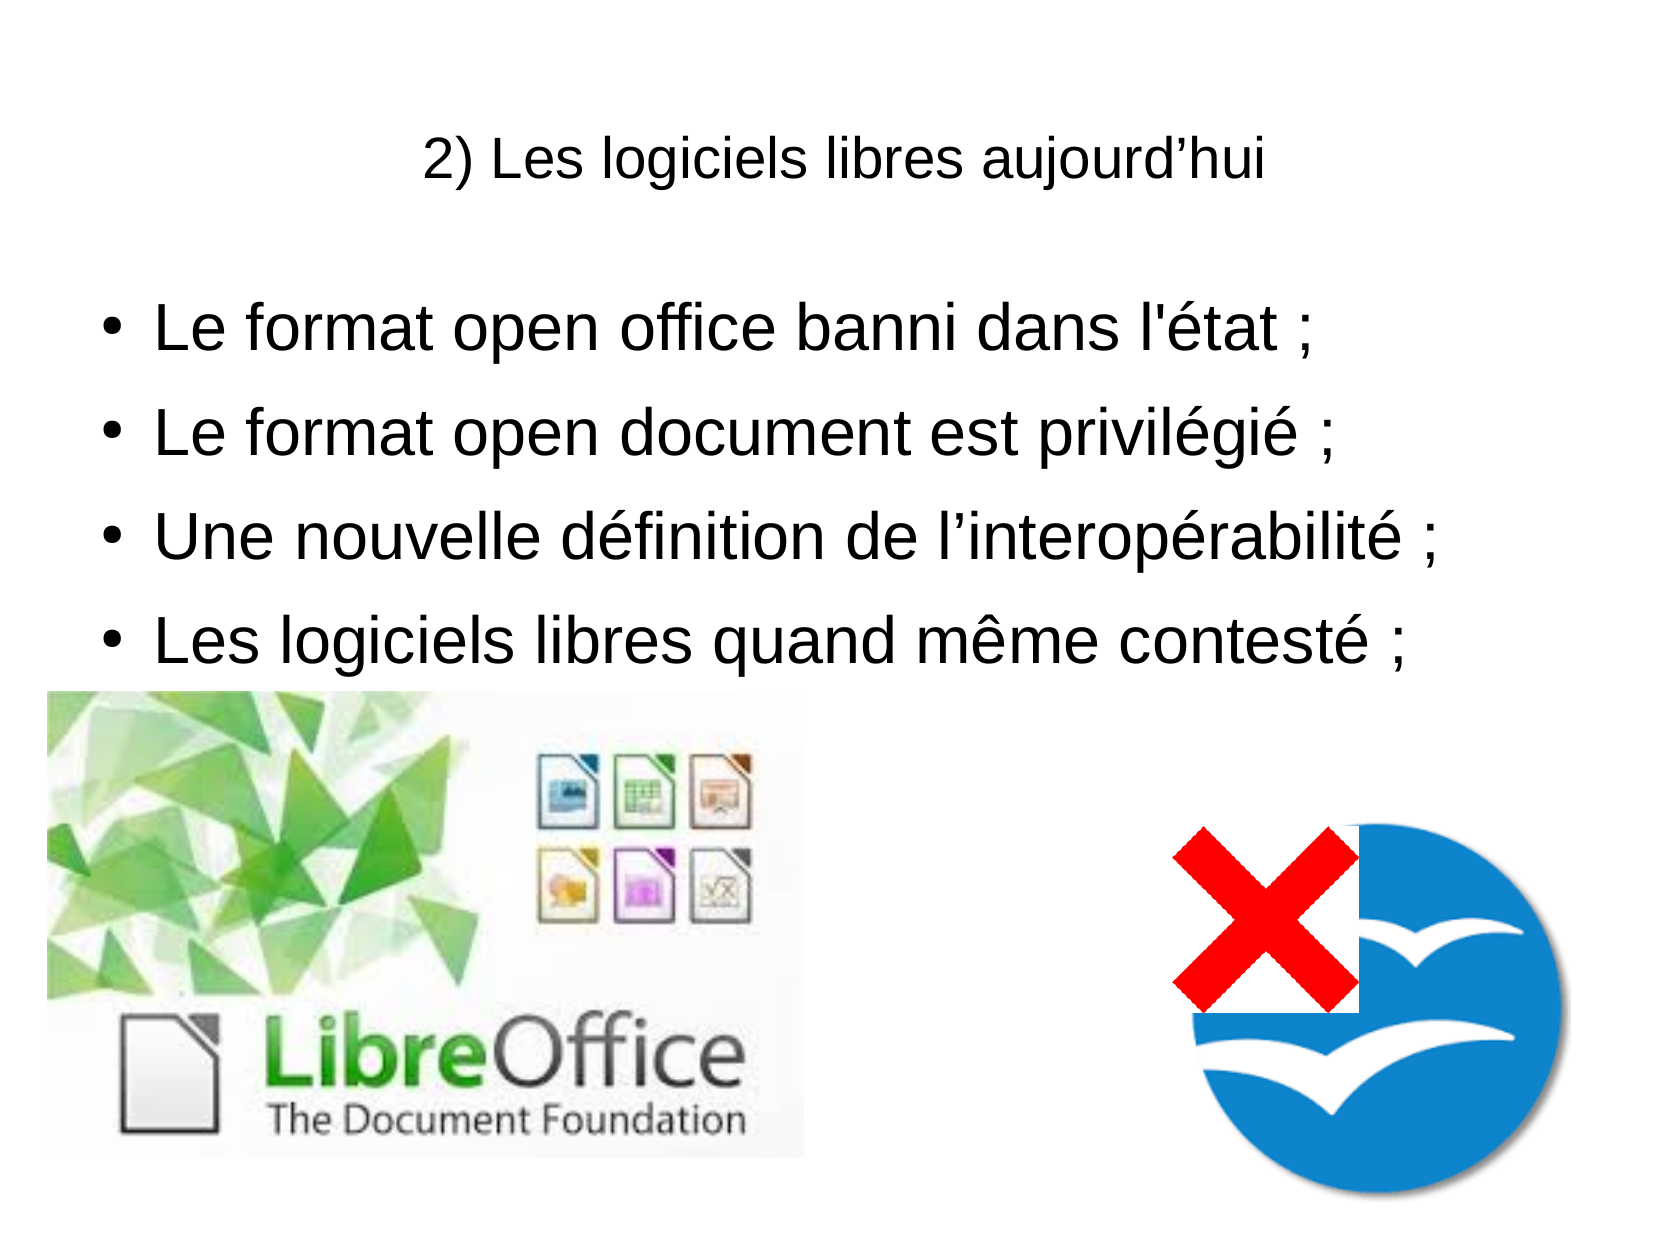

# 2) Les logiciels libres aujourd’hui
Le format open office banni dans l'état ;
Le format open document est privilégié ;
Une nouvelle définition de l’interopérabilité ;
Les logiciels libres quand même contesté ;